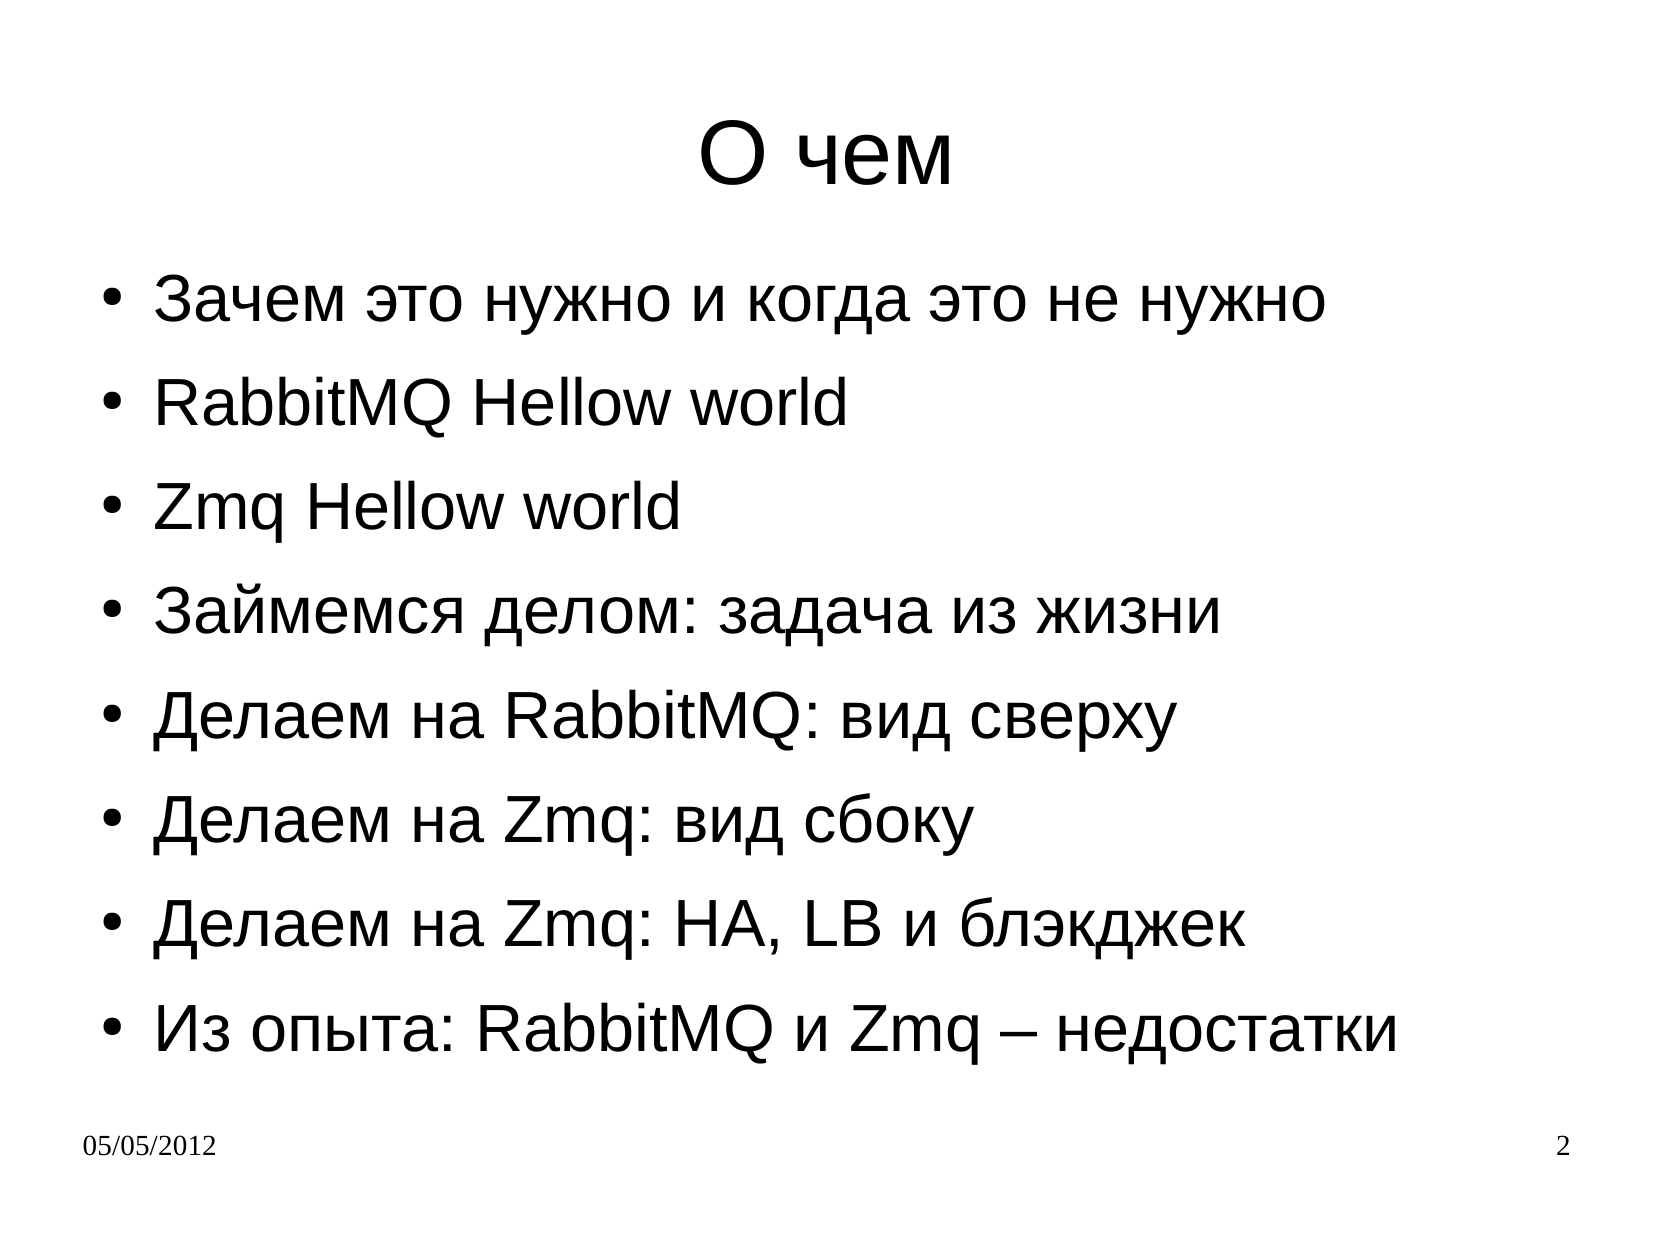

# О чем
Зачем это нужно и когда это не нужно
RabbitMQ Hellow world
Zmq Hellow world
Займемся делом: задача из жизни
Делаем на RabbitMQ: вид сверху
Делаем на Zmq: вид сбоку
Делаем на Zmq: HA, LB и блэкджек
Из опыта: RabbitMQ и Zmq – недостатки
05/05/2012
2